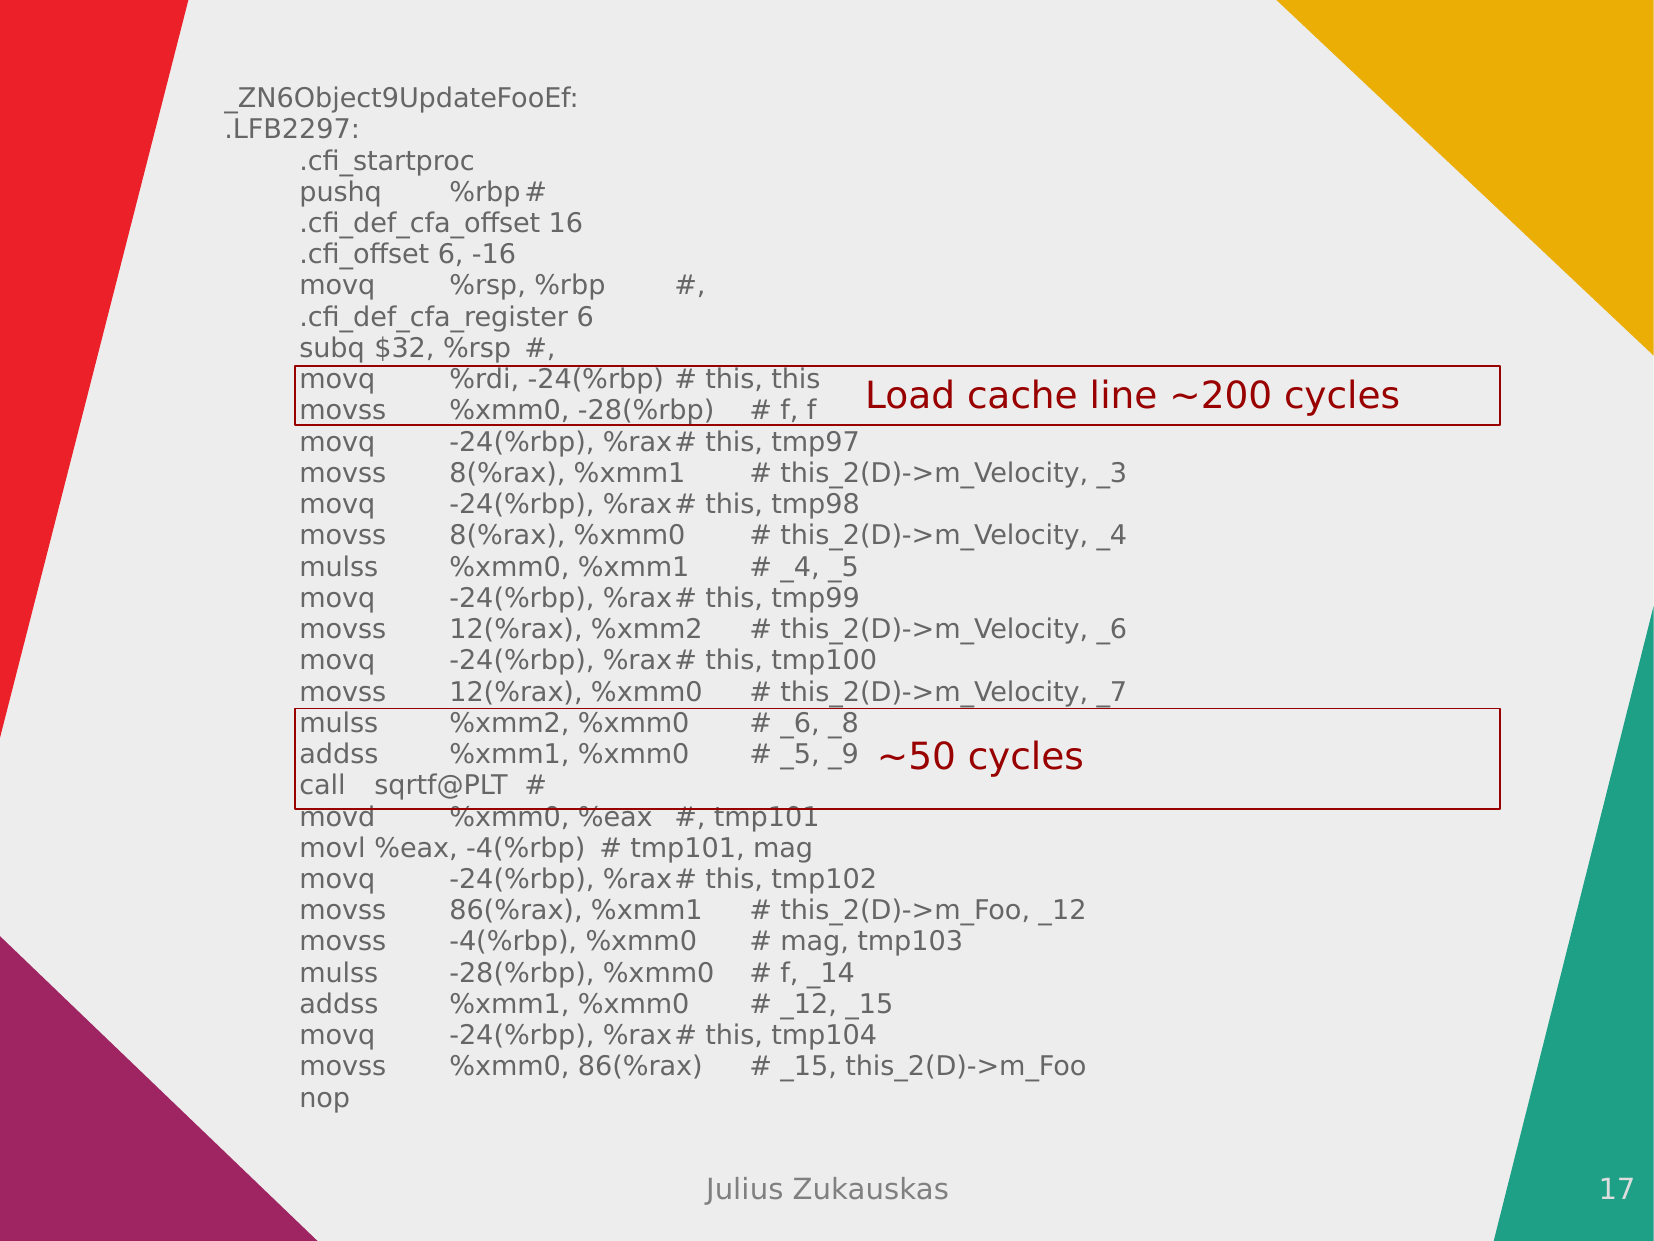

# _ZN6Object9UpdateFooEf:
.LFB2297:
	.cfi_startproc
	pushq	%rbp	#
	.cfi_def_cfa_offset 16
	.cfi_offset 6, -16
	movq	%rsp, %rbp	#,
	.cfi_def_cfa_register 6
	subq	$32, %rsp	#,
	movq	%rdi, -24(%rbp)	# this, this
	movss	%xmm0, -28(%rbp)	# f, f
	movq	-24(%rbp), %rax	# this, tmp97
	movss	8(%rax), %xmm1	# this_2(D)->m_Velocity, _3
	movq	-24(%rbp), %rax	# this, tmp98
	movss	8(%rax), %xmm0	# this_2(D)->m_Velocity, _4
	mulss	%xmm0, %xmm1	# _4, _5
	movq	-24(%rbp), %rax	# this, tmp99
	movss	12(%rax), %xmm2	# this_2(D)->m_Velocity, _6
	movq	-24(%rbp), %rax	# this, tmp100
	movss	12(%rax), %xmm0	# this_2(D)->m_Velocity, _7
	mulss	%xmm2, %xmm0	# _6, _8
	addss	%xmm1, %xmm0	# _5, _9
	call	sqrtf@PLT	#
	movd	%xmm0, %eax	#, tmp101
	movl	%eax, -4(%rbp)	# tmp101, mag
	movq	-24(%rbp), %rax	# this, tmp102
	movss	86(%rax), %xmm1	# this_2(D)->m_Foo, _12
	movss	-4(%rbp), %xmm0	# mag, tmp103
	mulss	-28(%rbp), %xmm0	# f, _14
	addss	%xmm1, %xmm0	# _12, _15
	movq	-24(%rbp), %rax	# this, tmp104
	movss	%xmm0, 86(%rax)	# _15, this_2(D)->m_Foo
	nop
Load cache line ~200 cycles
~50 cycles
Julius Zukauskas
17